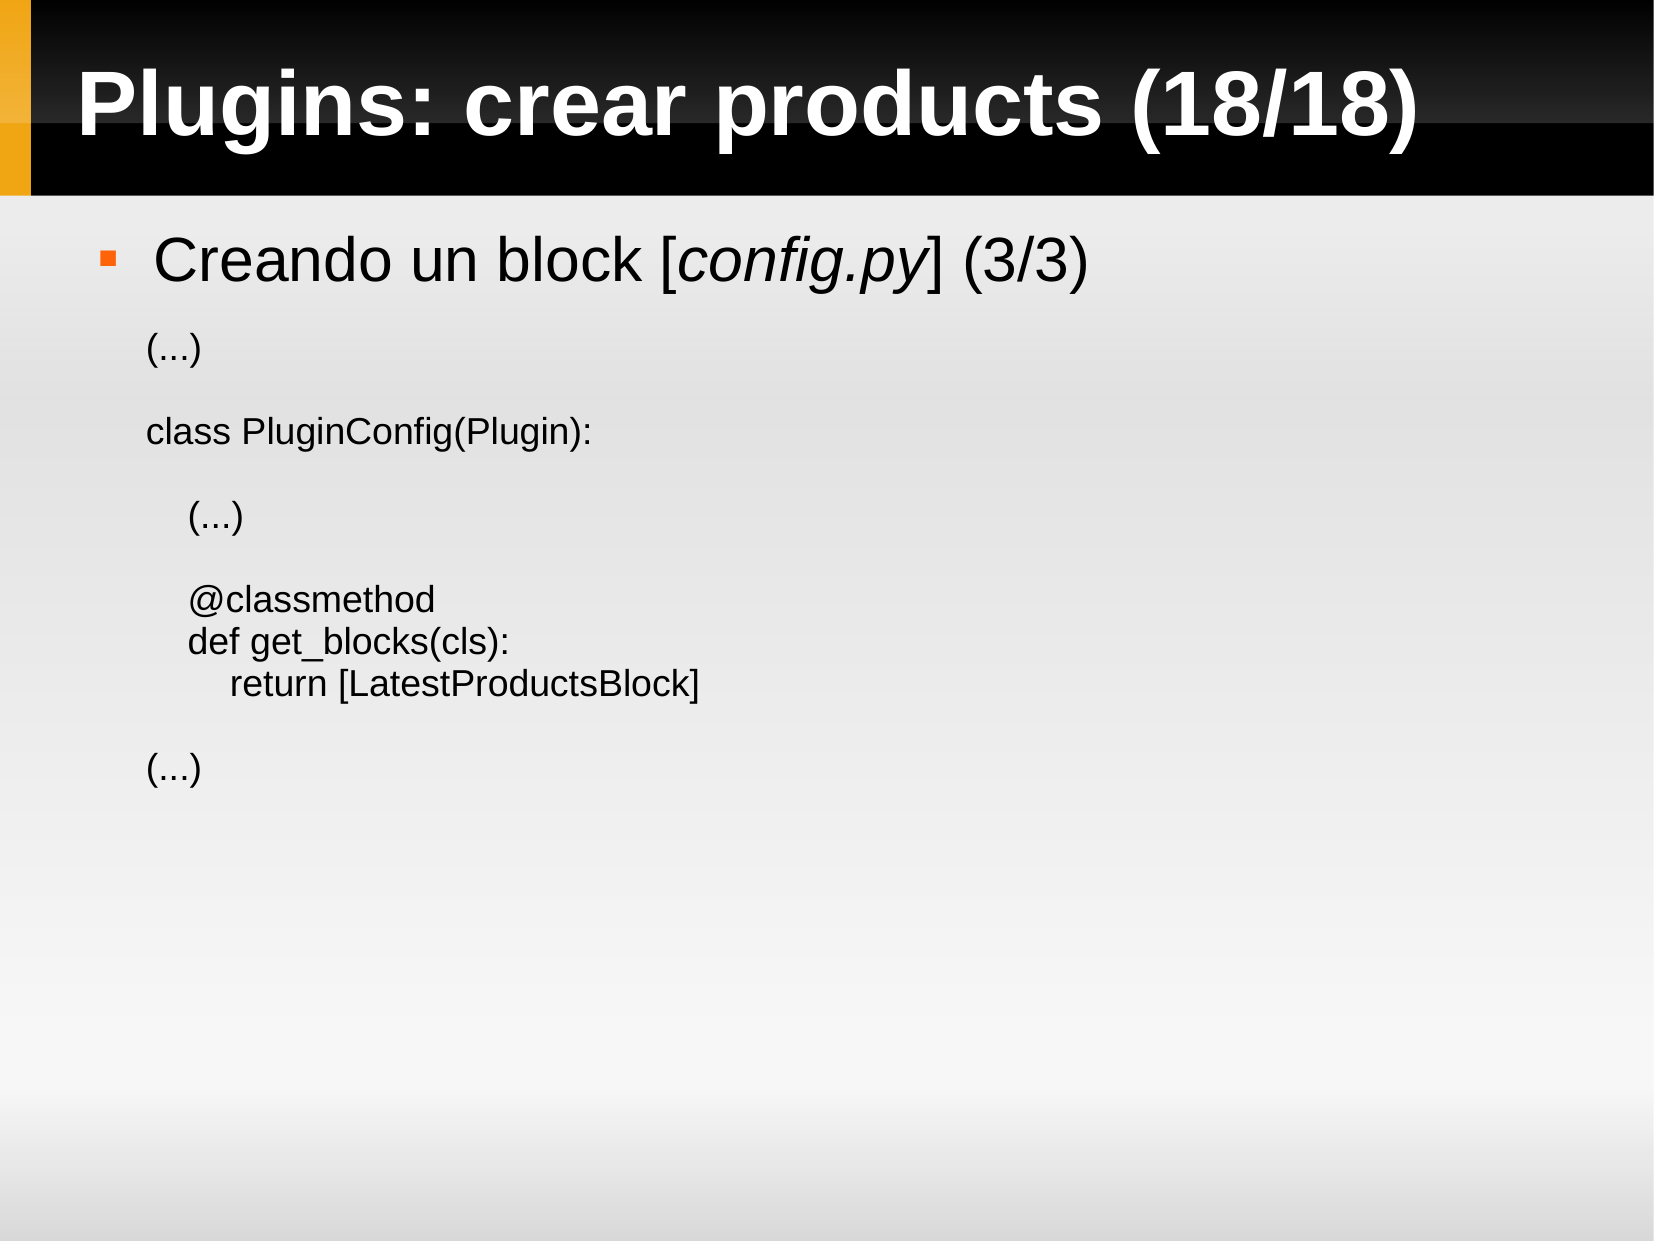

# Plugins: crear products (18/18)
Creando un block [config.py] (3/3)
(...)
class PluginConfig(Plugin):
 (...)
 @classmethod
 def get_blocks(cls):
 return [LatestProductsBlock]
(...)